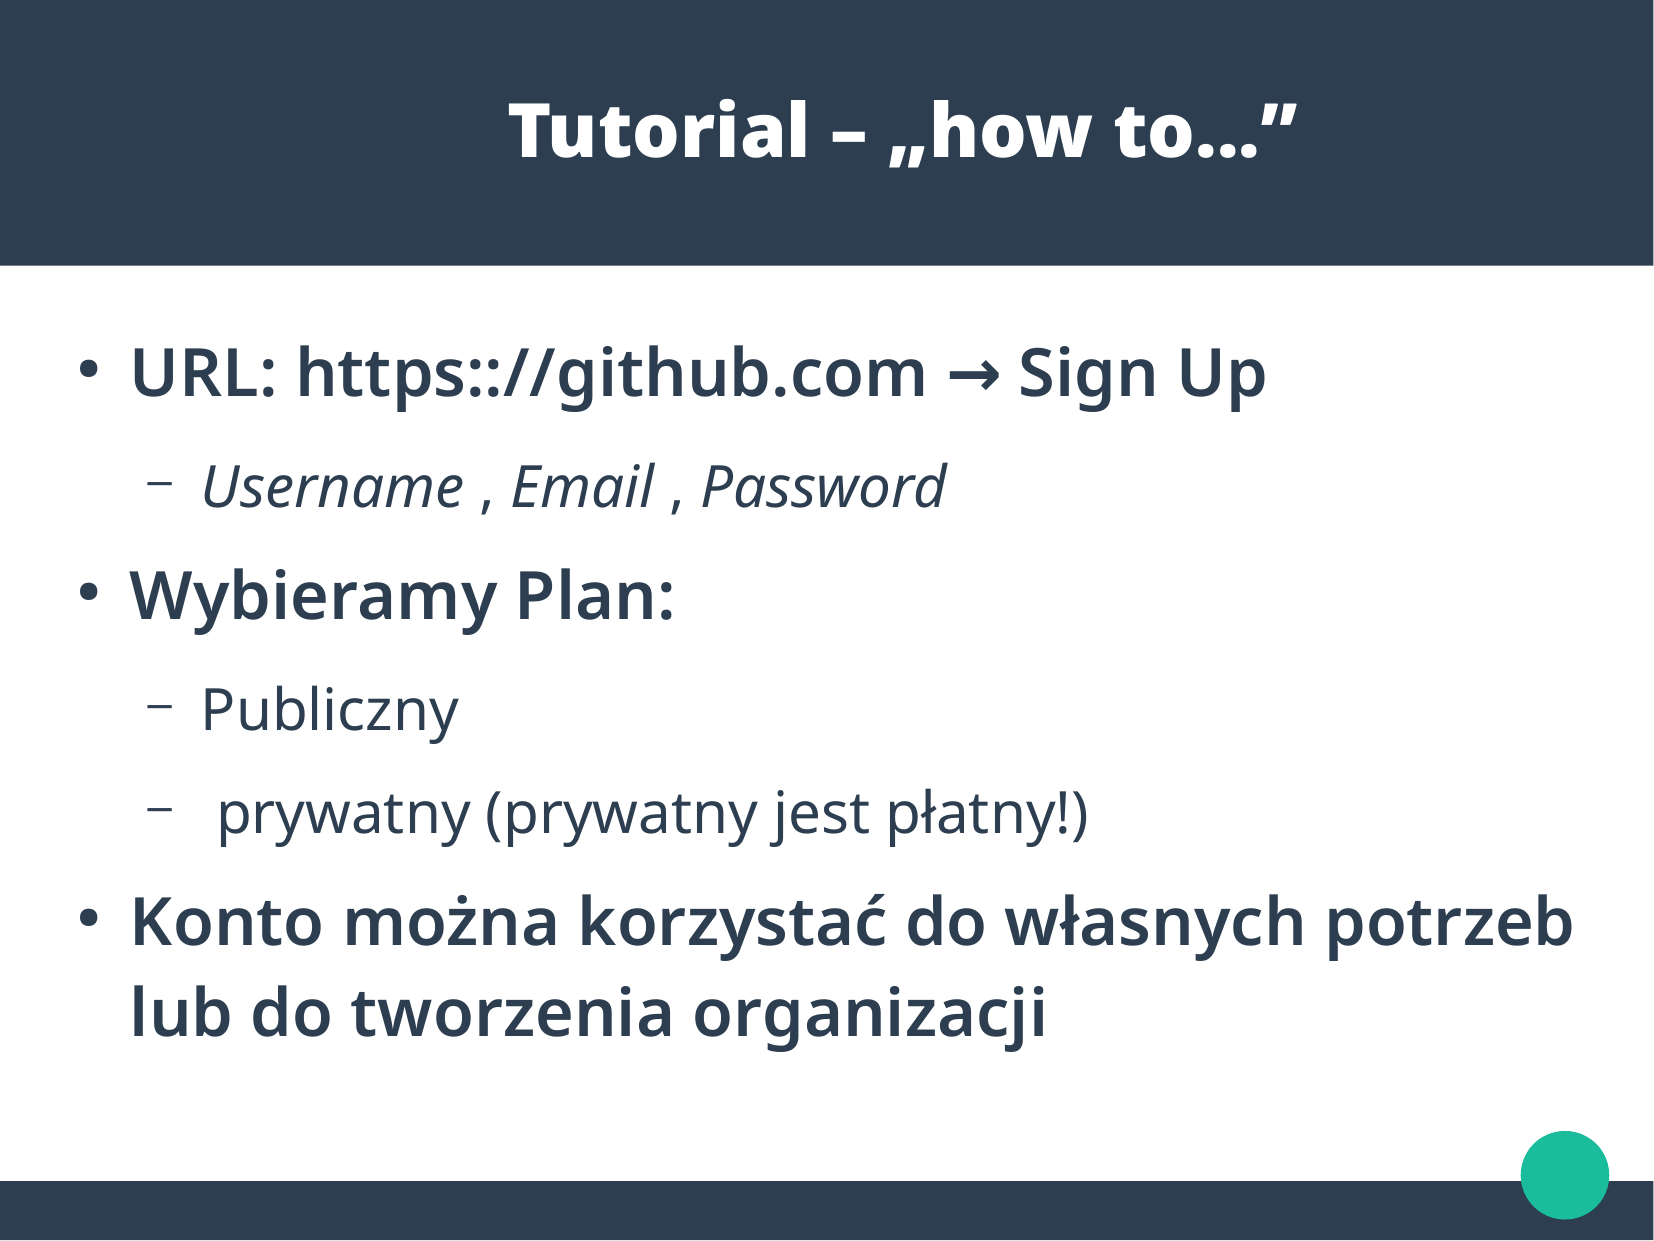

# Tutorial – „how to...”
URL: https:://github.com → Sign Up
Username , Email , Password
Wybieramy Plan:
Publiczny
 prywatny (prywatny jest płatny!)
Konto można korzystać do własnych potrzeb lub do tworzenia organizacji